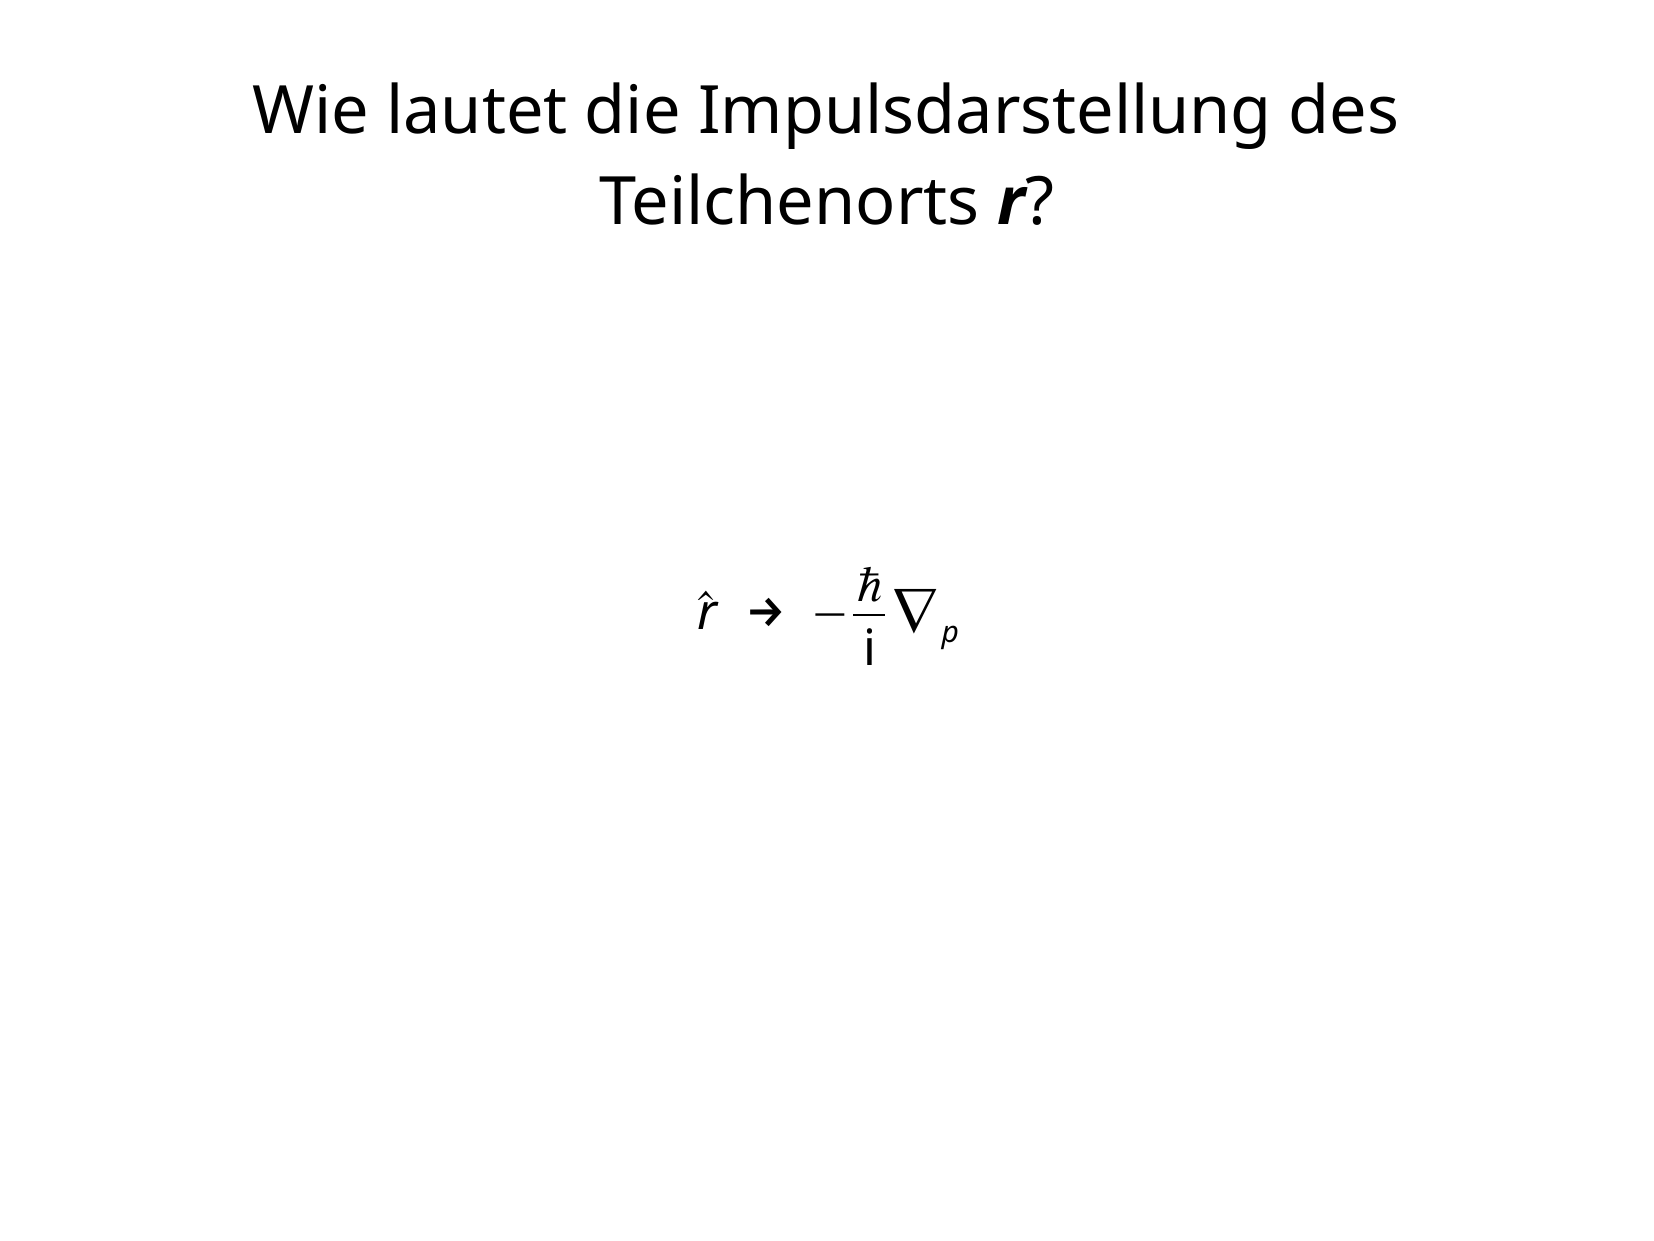

# Wie lautet die Impulsdarstellung des Teilchenorts r?